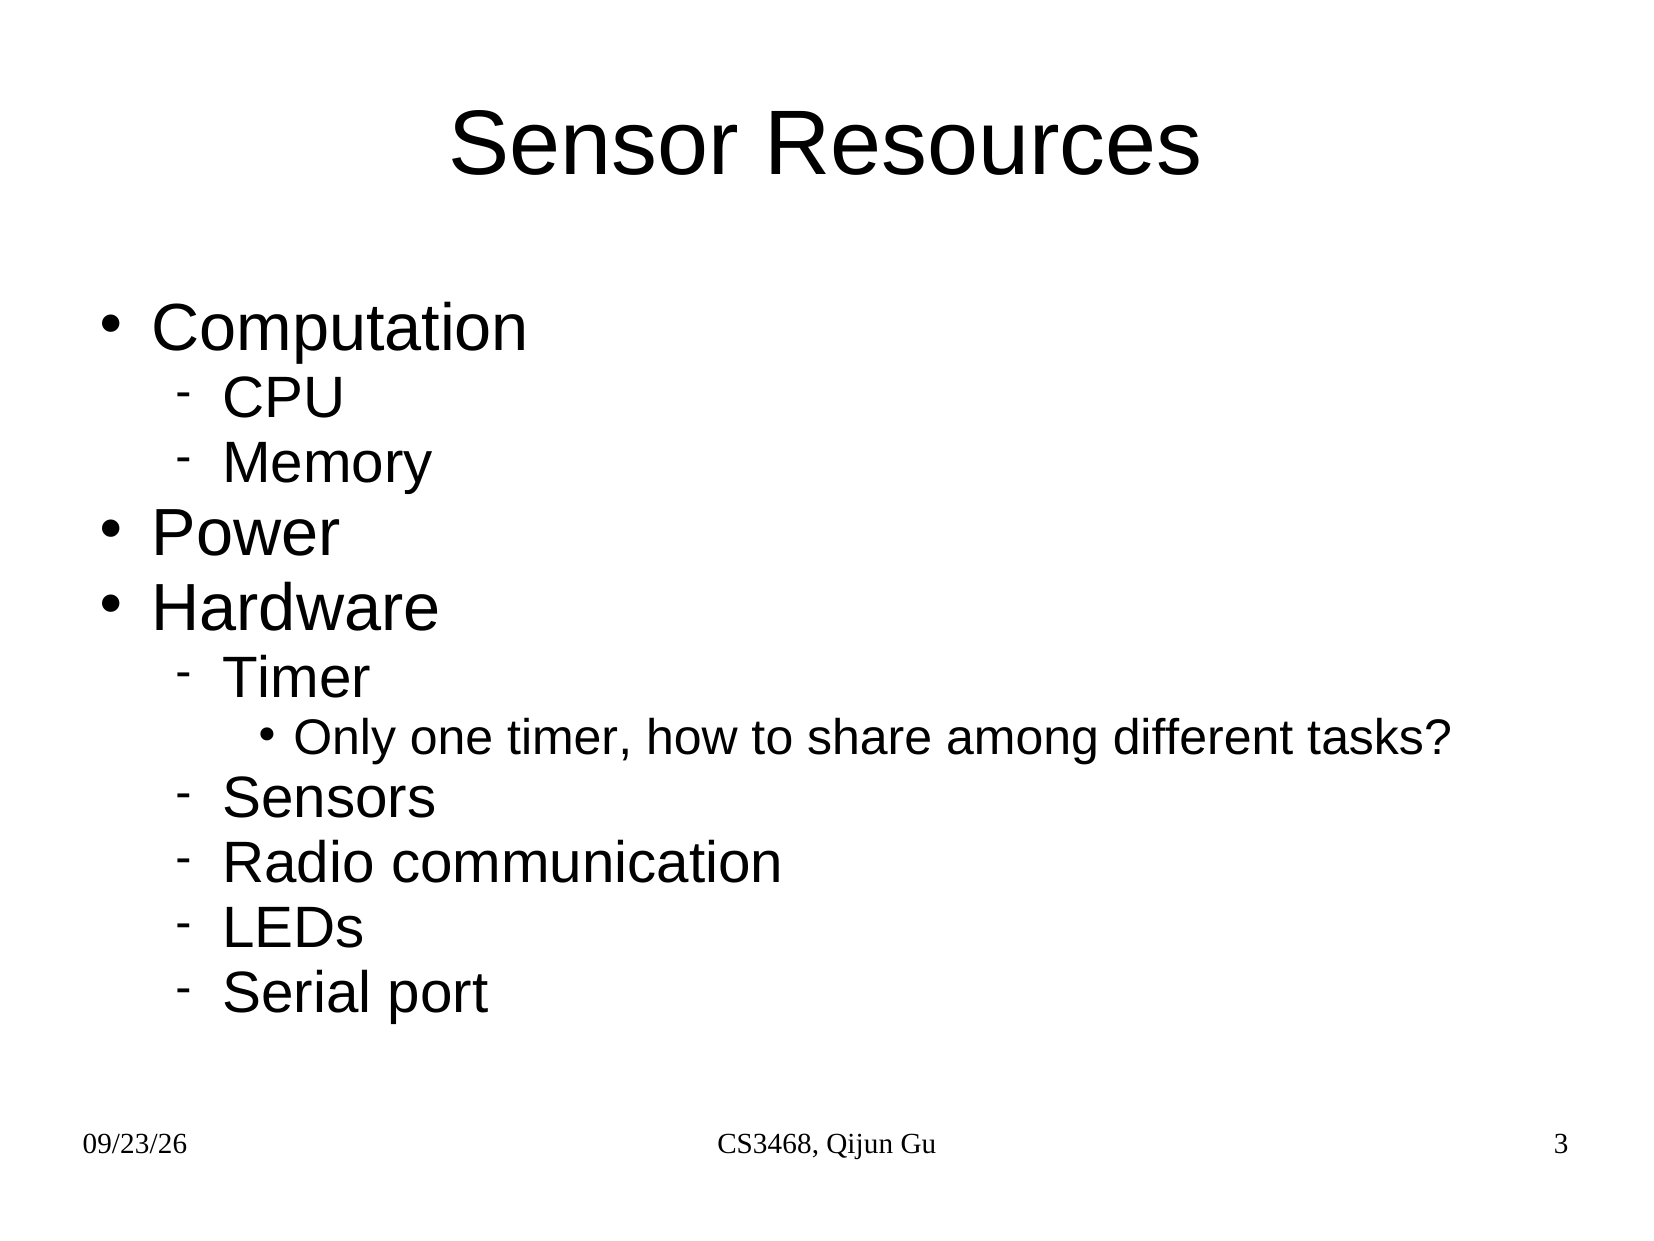

# Sensor Resources
Computation
CPU
Memory
Power
Hardware
Timer
Only one timer, how to share among different tasks?
Sensors
Radio communication
LEDs
Serial port
CS3468, Qijun Gu
3